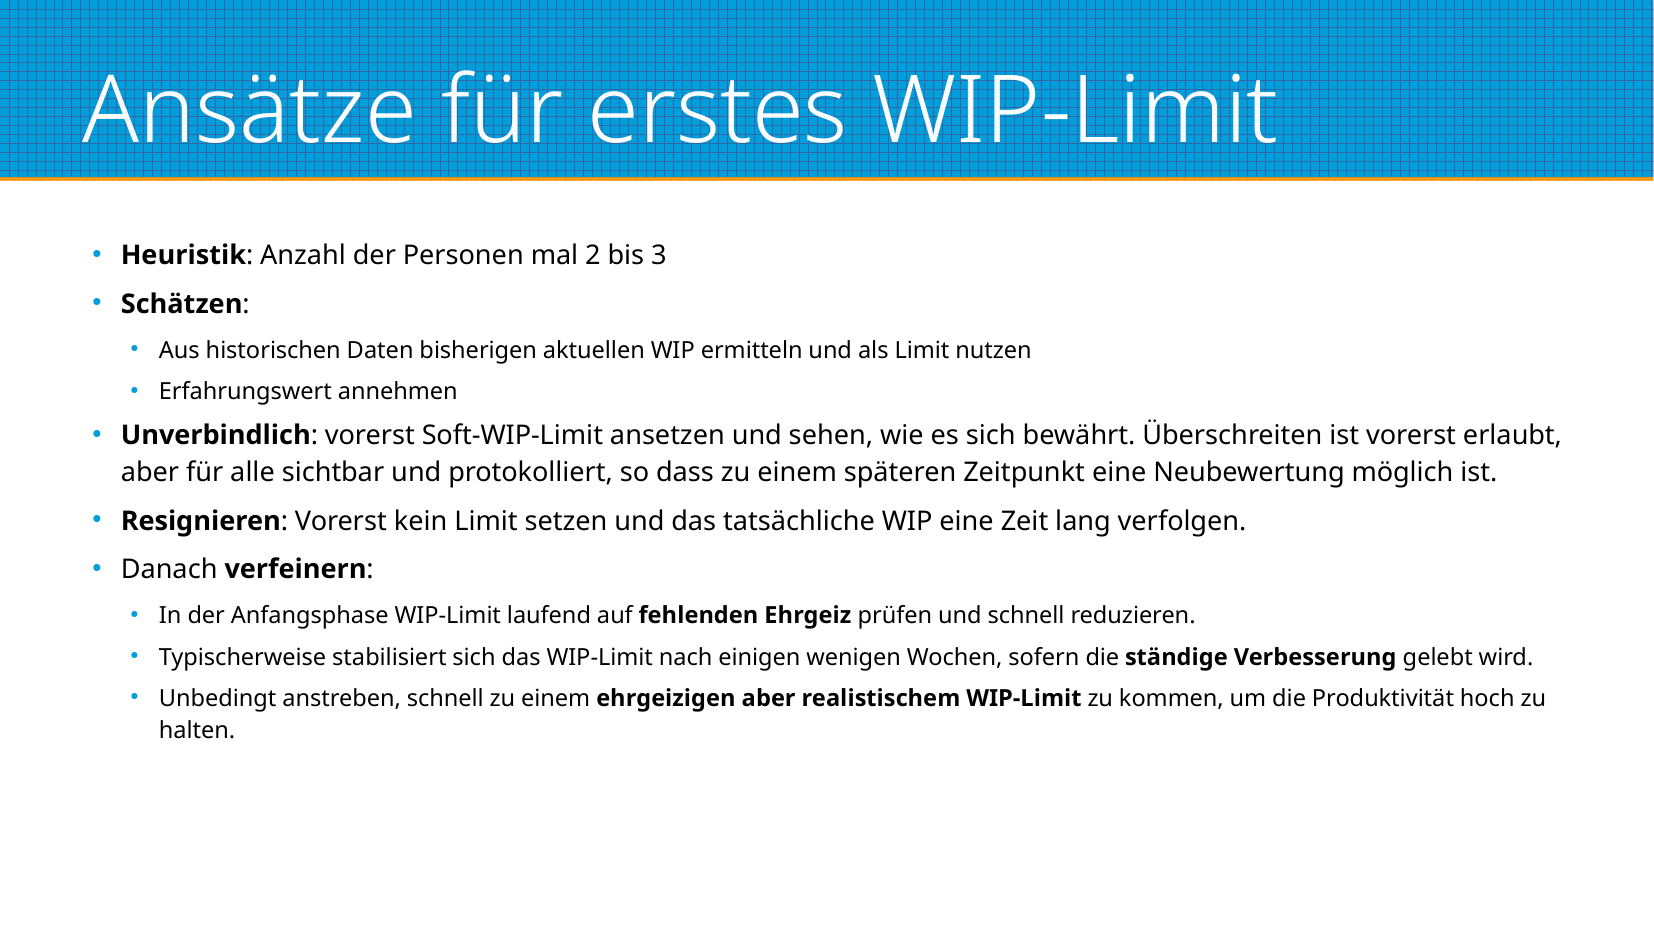

# Ansätze für erstes WIP-Limit
Heuristik: Anzahl der Personen mal 2 bis 3
Schätzen:
Aus historischen Daten bisherigen aktuellen WIP ermitteln und als Limit nutzen
Erfahrungswert annehmen
Unverbindlich: vorerst Soft-WIP-Limit ansetzen und sehen, wie es sich bewährt. Überschreiten ist vorerst erlaubt, aber für alle sichtbar und protokolliert, so dass zu einem späteren Zeitpunkt eine Neubewertung möglich ist.
Resignieren: Vorerst kein Limit setzen und das tatsächliche WIP eine Zeit lang verfolgen.
Danach verfeinern:
In der Anfangsphase WIP-Limit laufend auf fehlenden Ehrgeiz prüfen und schnell reduzieren.
Typischerweise stabilisiert sich das WIP-Limit nach einigen wenigen Wochen, sofern die ständige Verbesserung gelebt wird.
Unbedingt anstreben, schnell zu einem ehrgeizigen aber realistischem WIP-Limit zu kommen, um die Produktivität hoch zu halten.